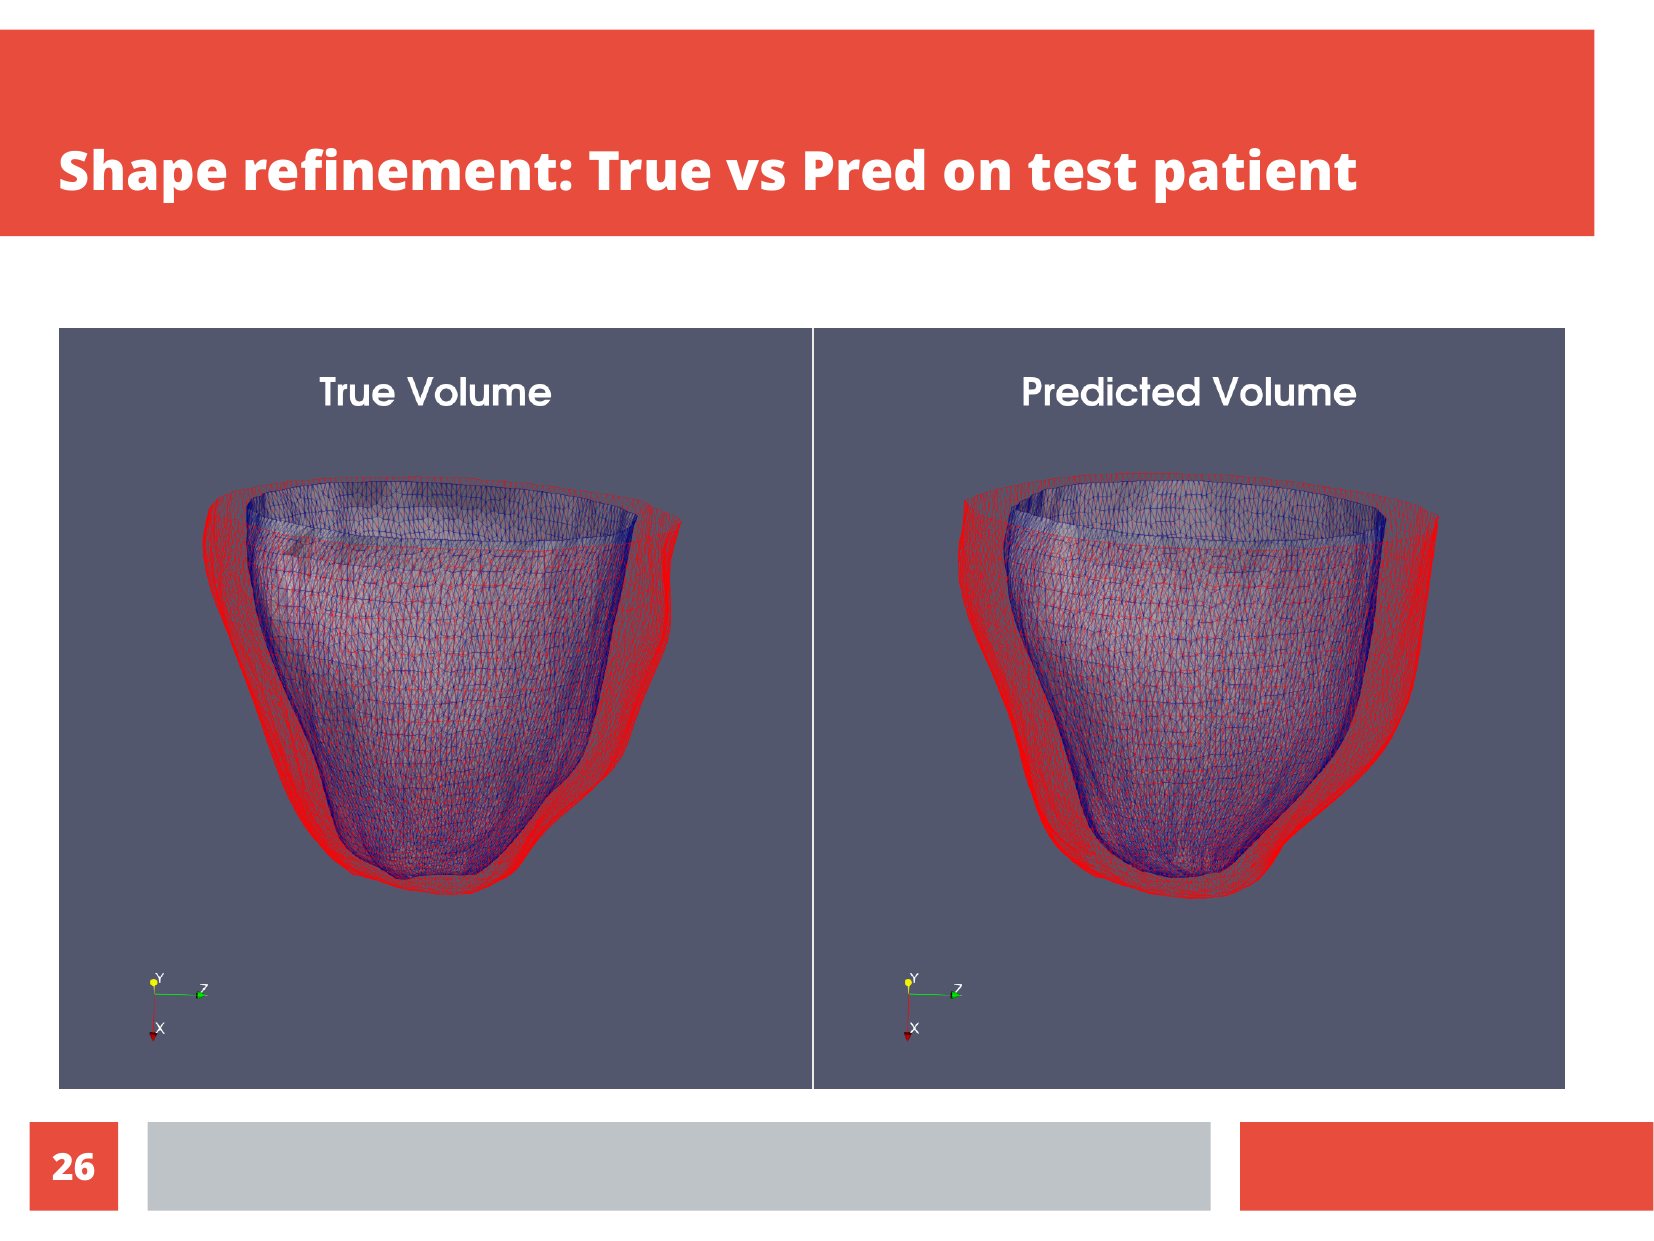

# Shape refinement: True vs Pred on test patient
26